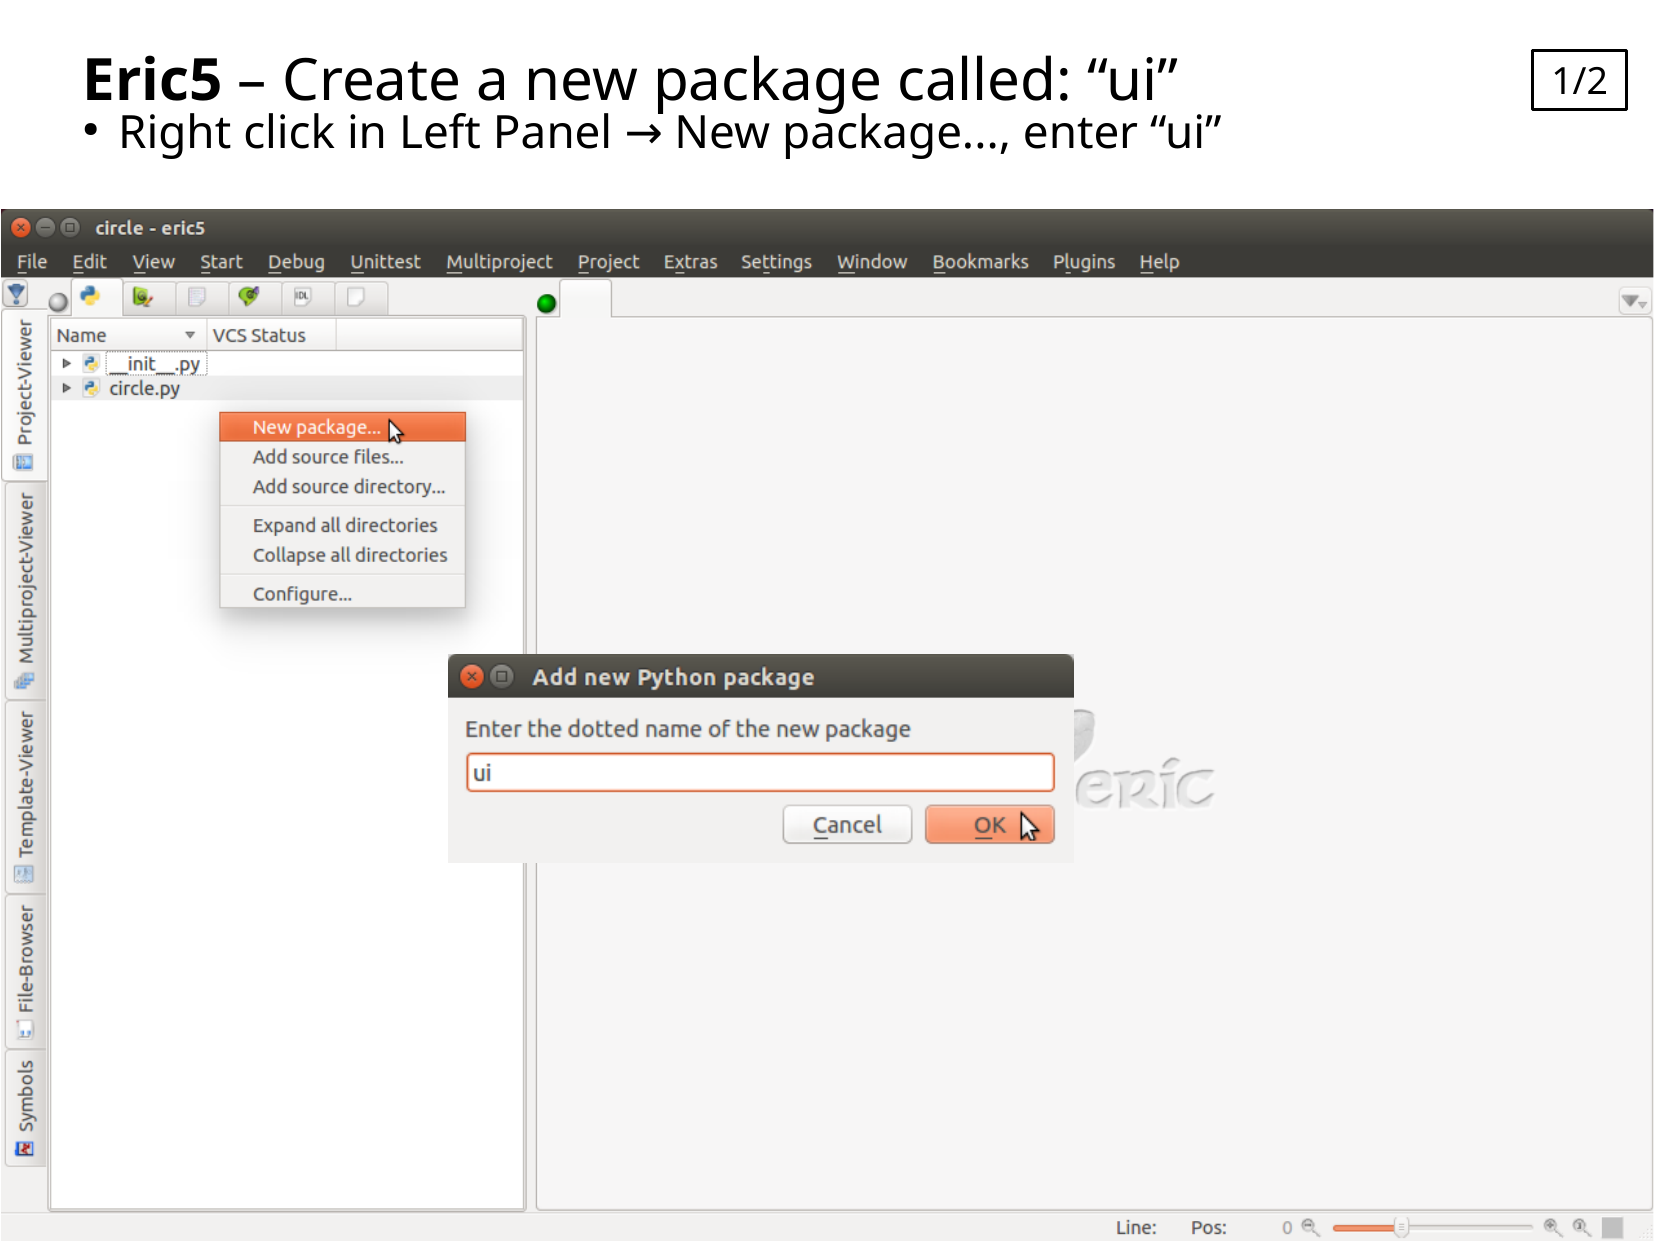

# Eric5 – Create a new package called: “ui”
1/2
Right click in Left Panel → New package..., enter “ui”
22